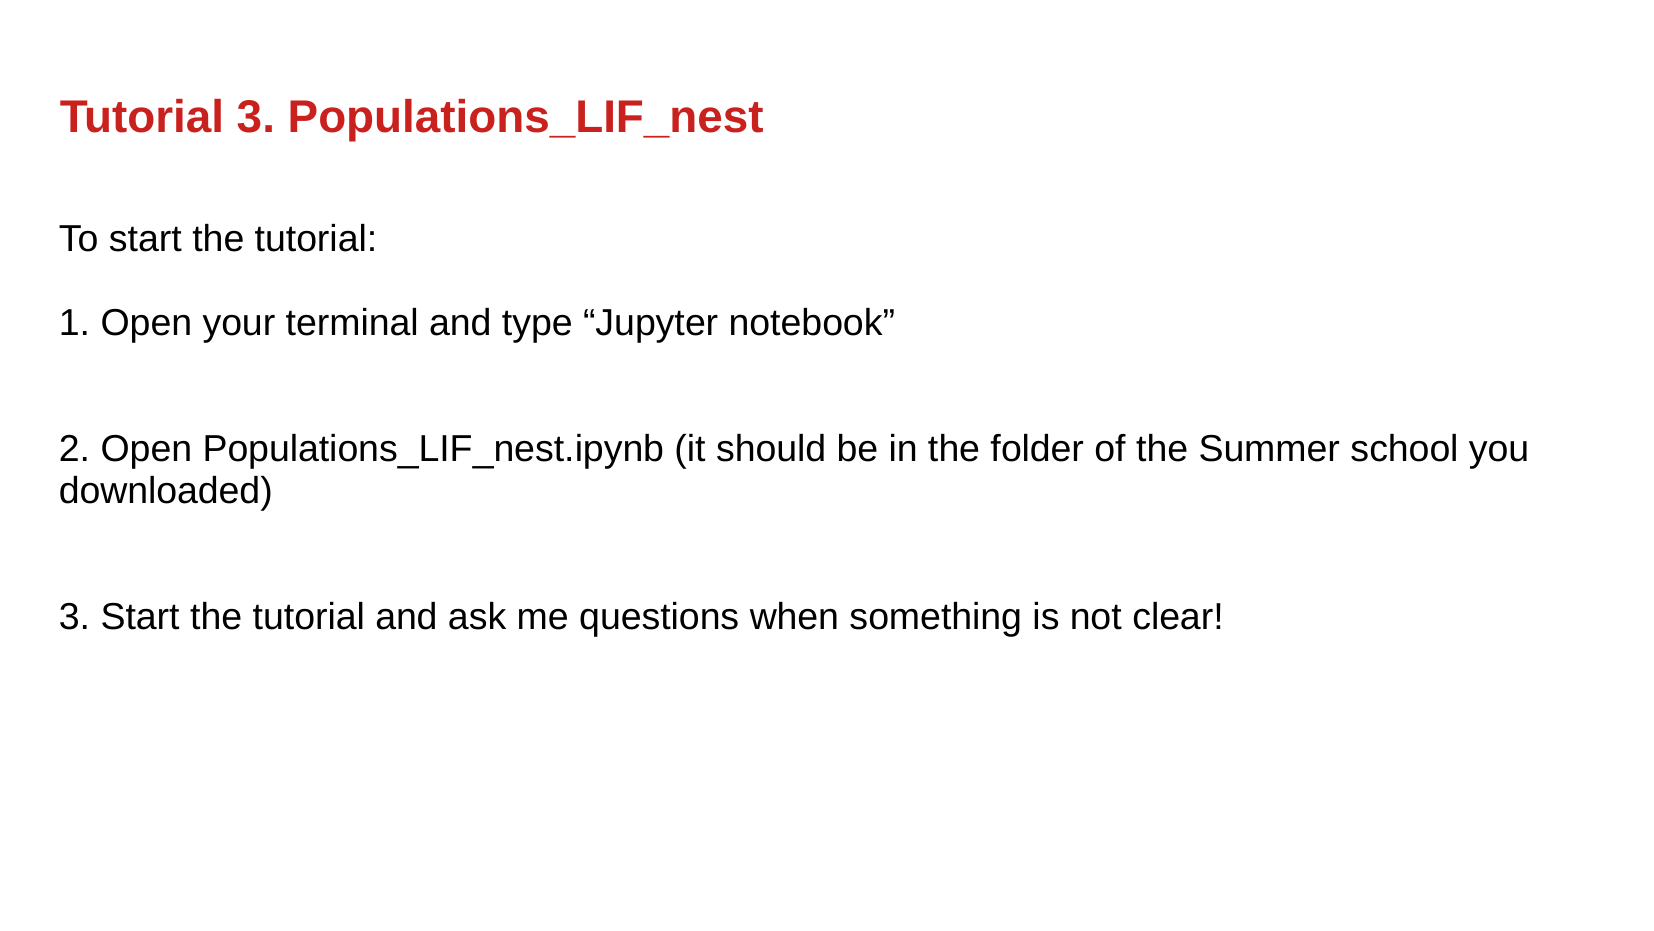

Tutorial 3. Populations_LIF_nest
To start the tutorial:
1. Open your terminal and type “Jupyter notebook”
2. Open Populations_LIF_nest.ipynb (it should be in the folder of the Summer school you downloaded)
3. Start the tutorial and ask me questions when something is not clear!